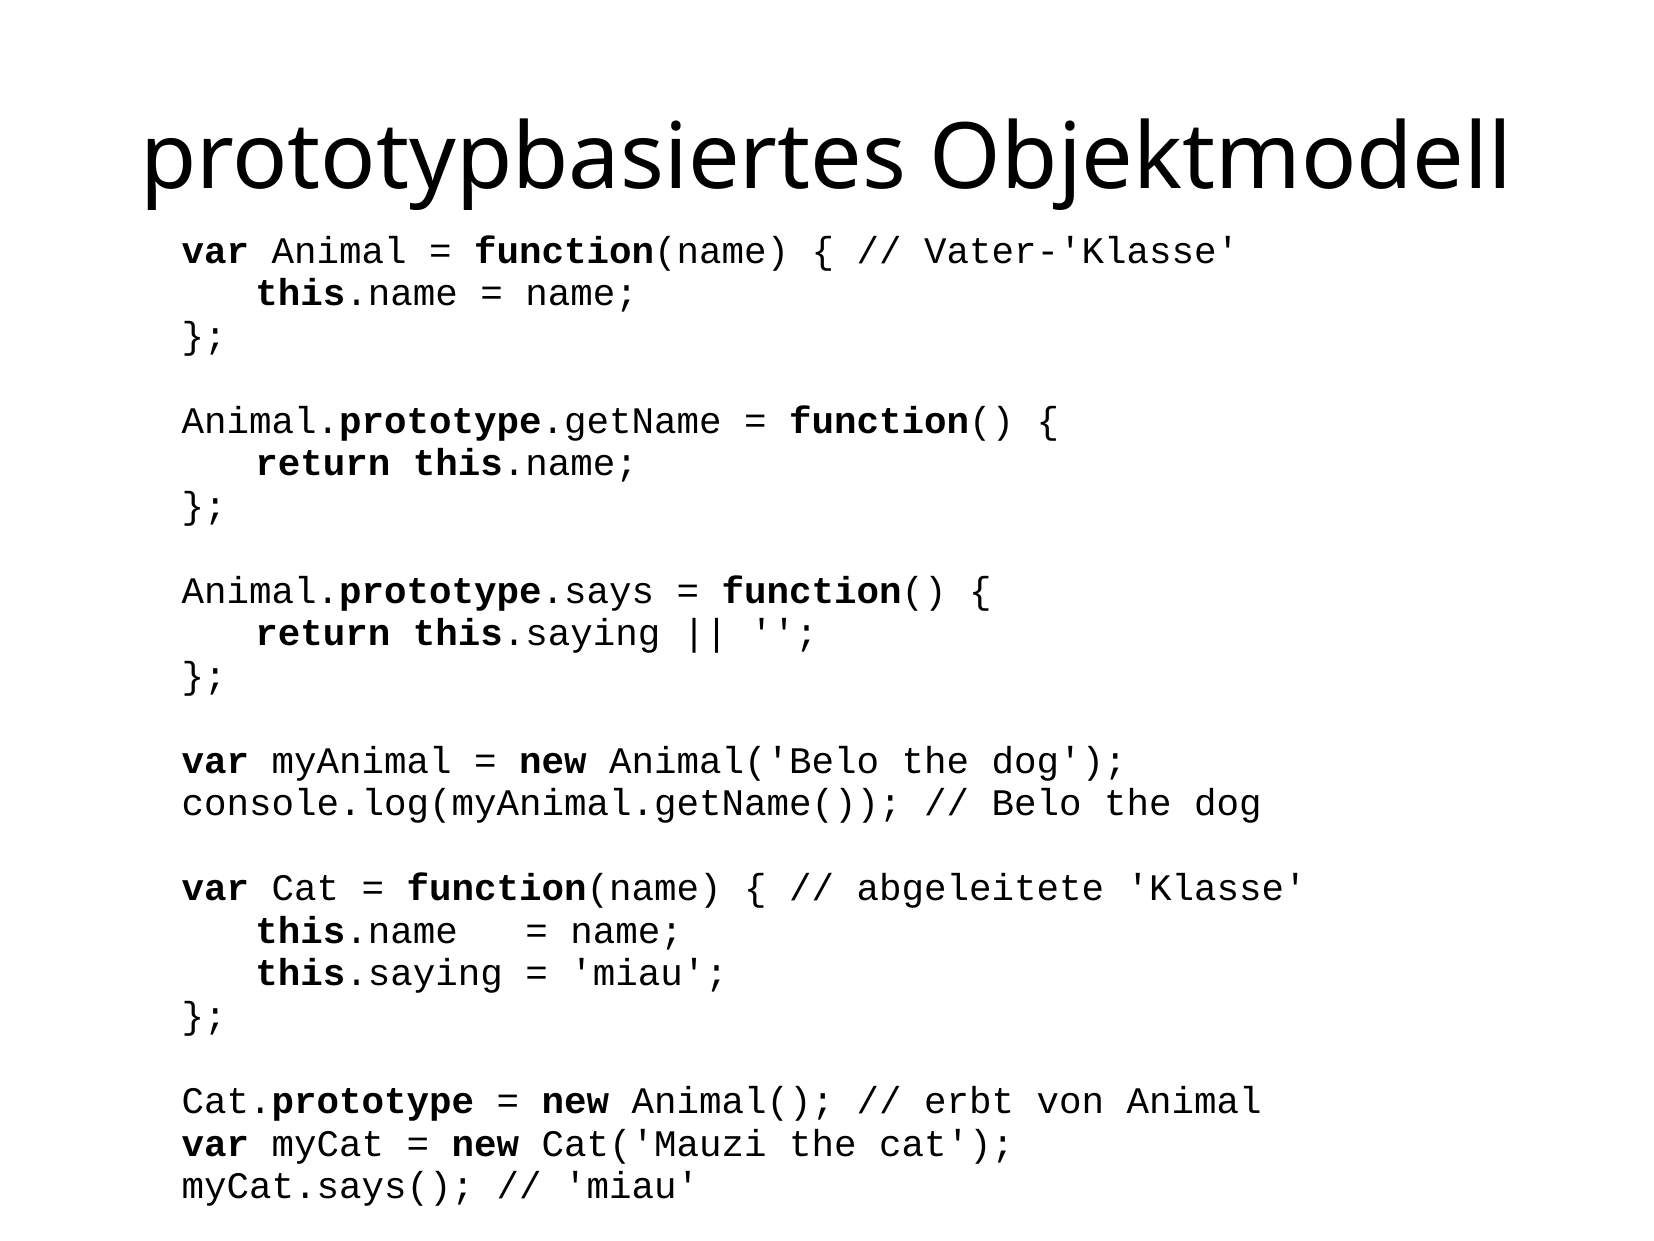

# prototypbasiertes Objektmodell
var Animal = function(name) { // Vater-'Klasse'
	this.name = name;
};
Animal.prototype.getName = function() {
	return this.name;
};
Animal.prototype.says = function() {
	return this.saying || '';
};
var myAnimal = new Animal('Belo the dog');
console.log(myAnimal.getName()); // Belo the dog
var Cat = function(name) { // abgeleitete 'Klasse'
	this.name = name;
	this.saying = 'miau';
};
Cat.prototype = new Animal(); // erbt von Animal
var myCat = new Cat('Mauzi the cat');
myCat.says(); // 'miau'